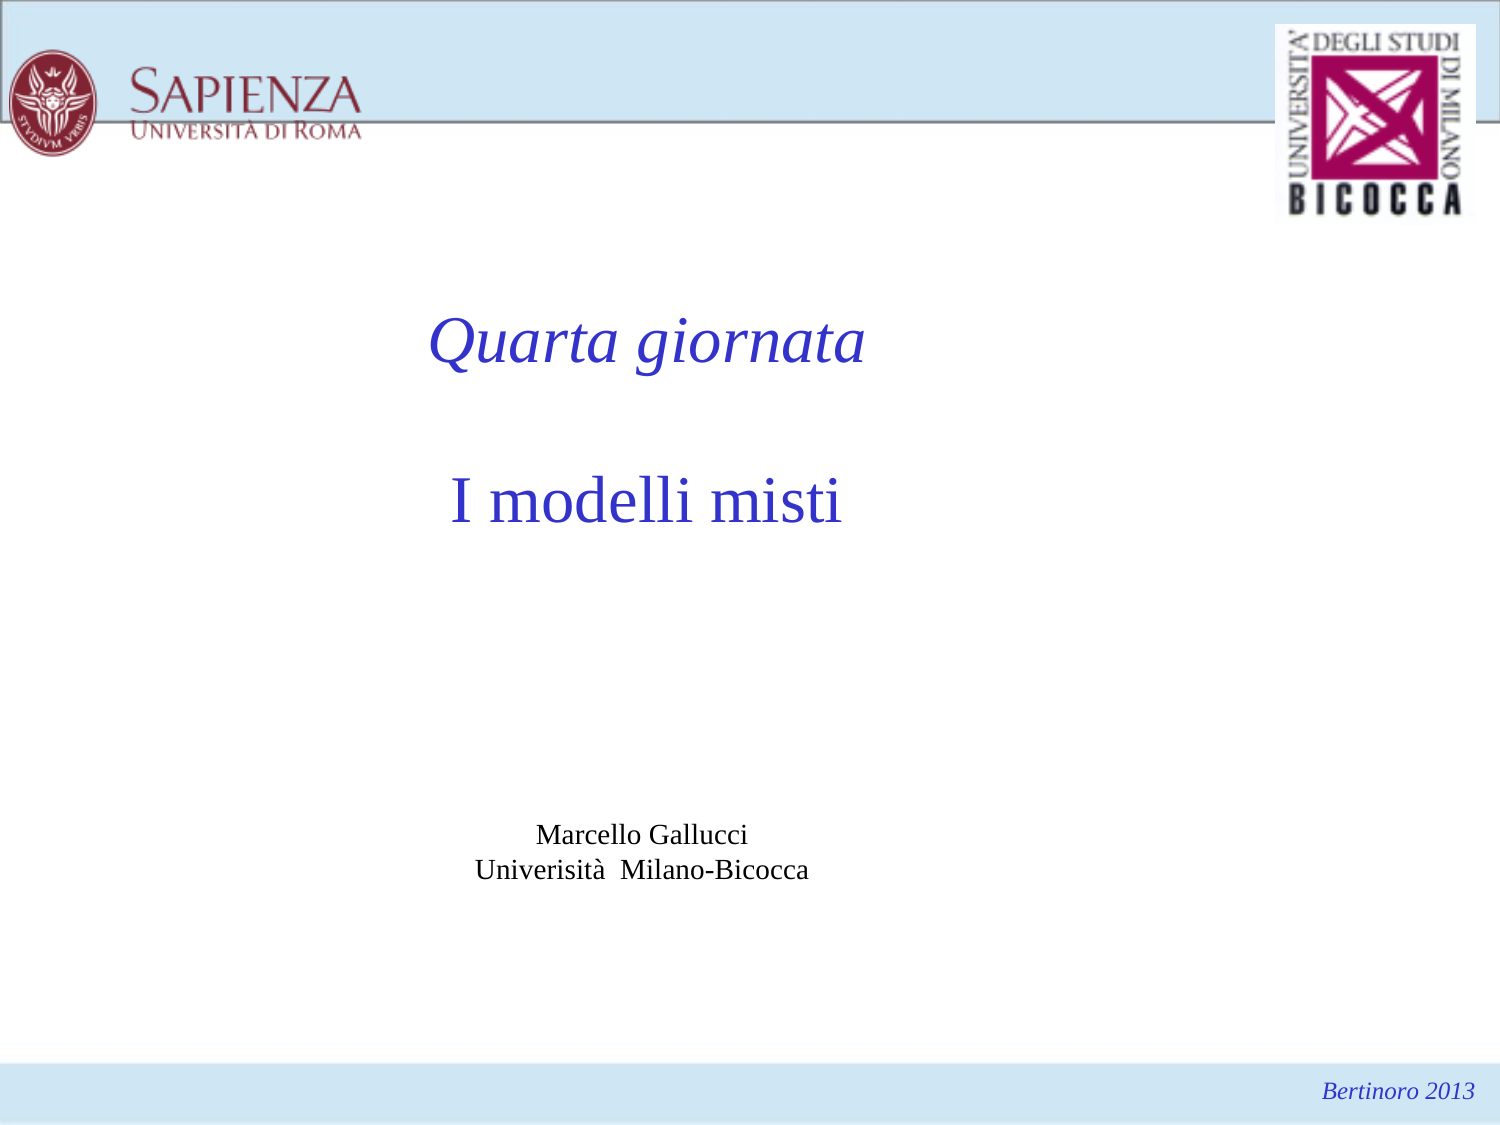

# Quarta giornata I modelli misti
Marcello Gallucci
Univerisità Milano-Bicocca
Bertinoro 2013